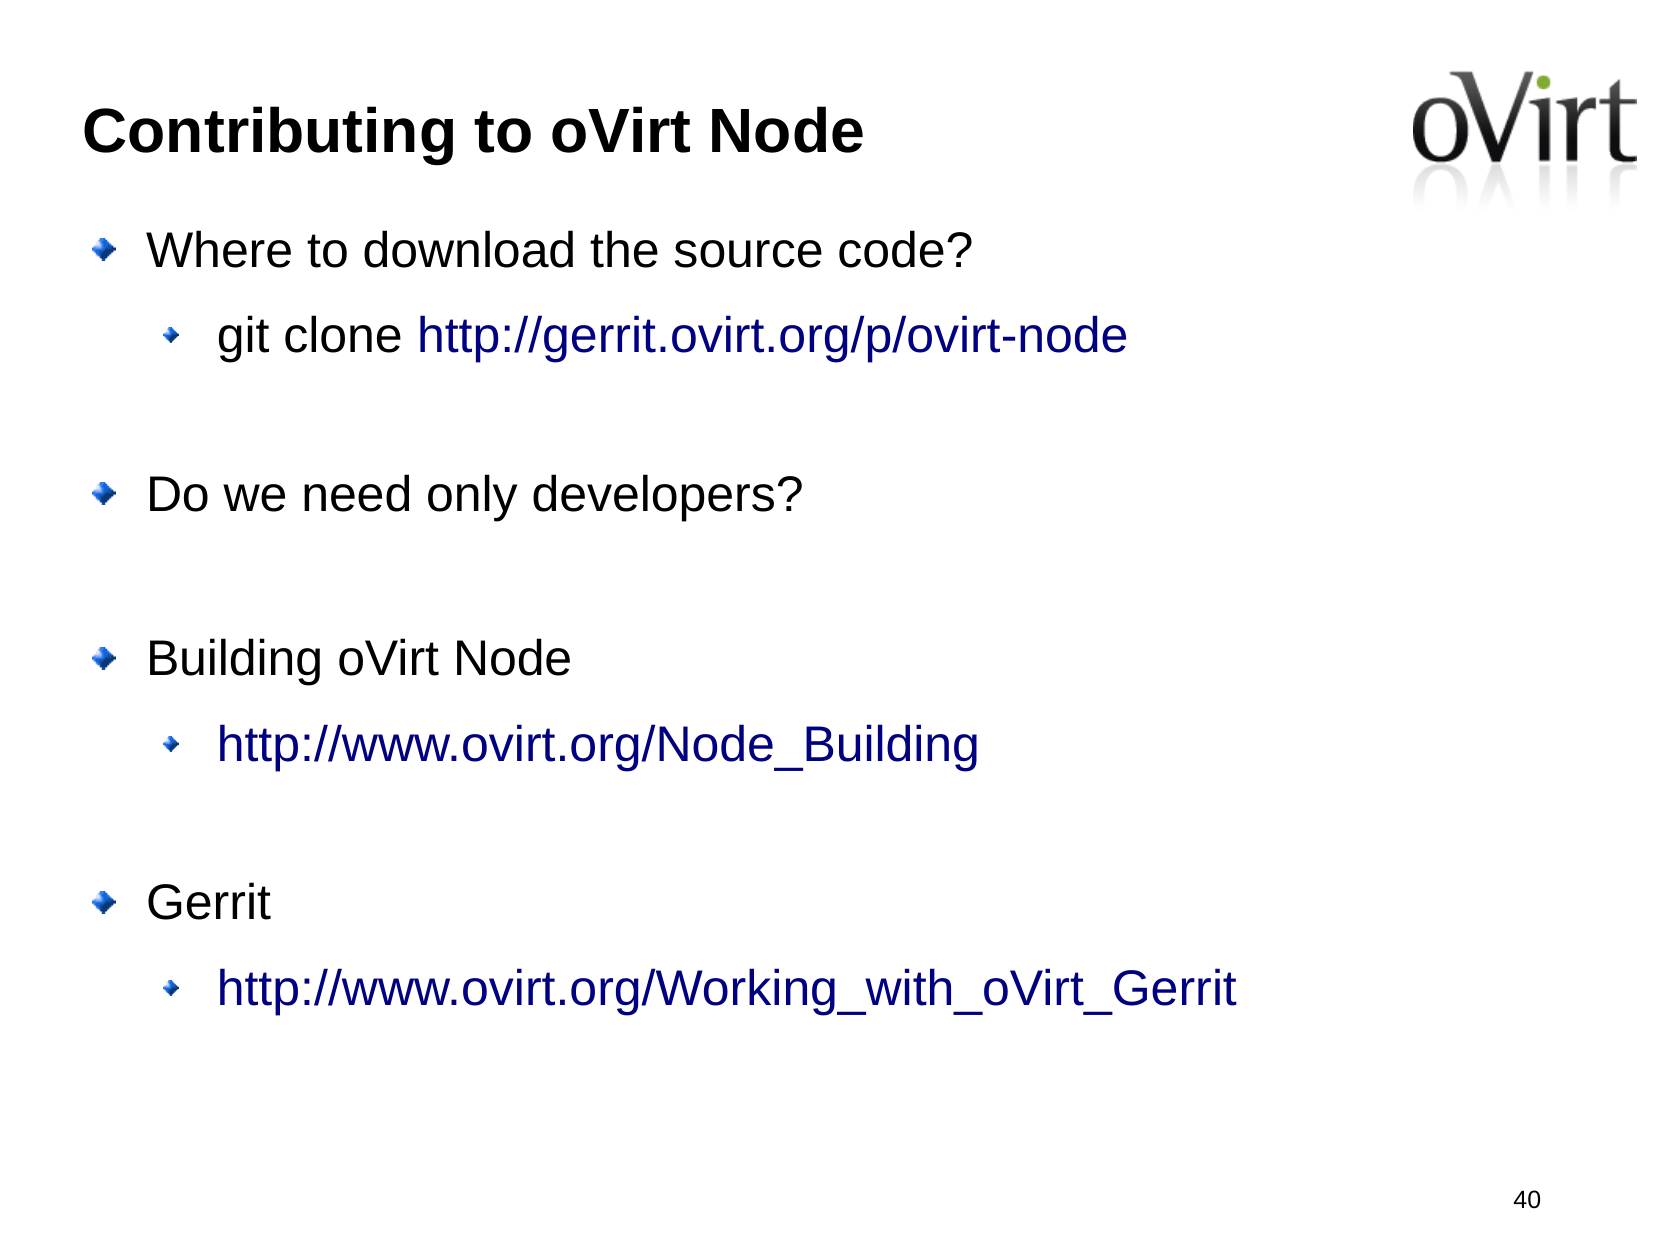

# Contributing to oVirt Node
Where to download the source code?
git clone http://gerrit.ovirt.org/p/ovirt-node
Do we need only developers?
Building oVirt Node
http://www.ovirt.org/Node_Building
Gerrit
http://www.ovirt.org/Working_with_oVirt_Gerrit
.